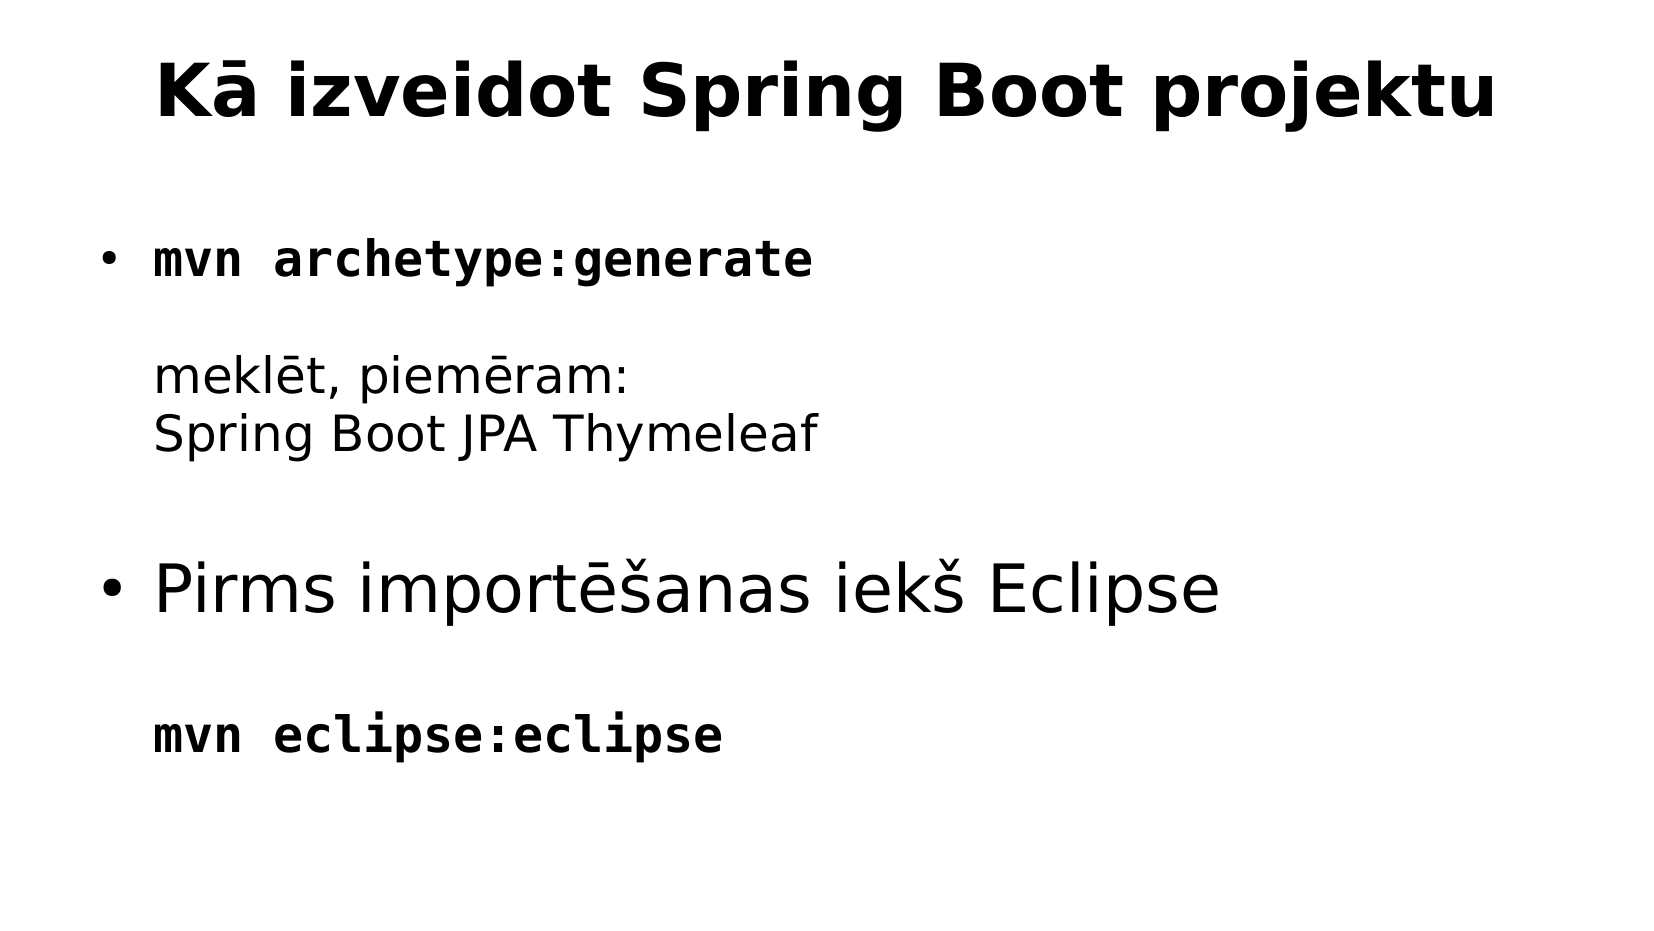

# Kā izveidot Spring Boot projektu
mvn archetype:generate
meklēt, piemēram:
Spring Boot JPA Thymeleaf
Pirms importēšanas iekš Eclipse
mvn eclipse:eclipse